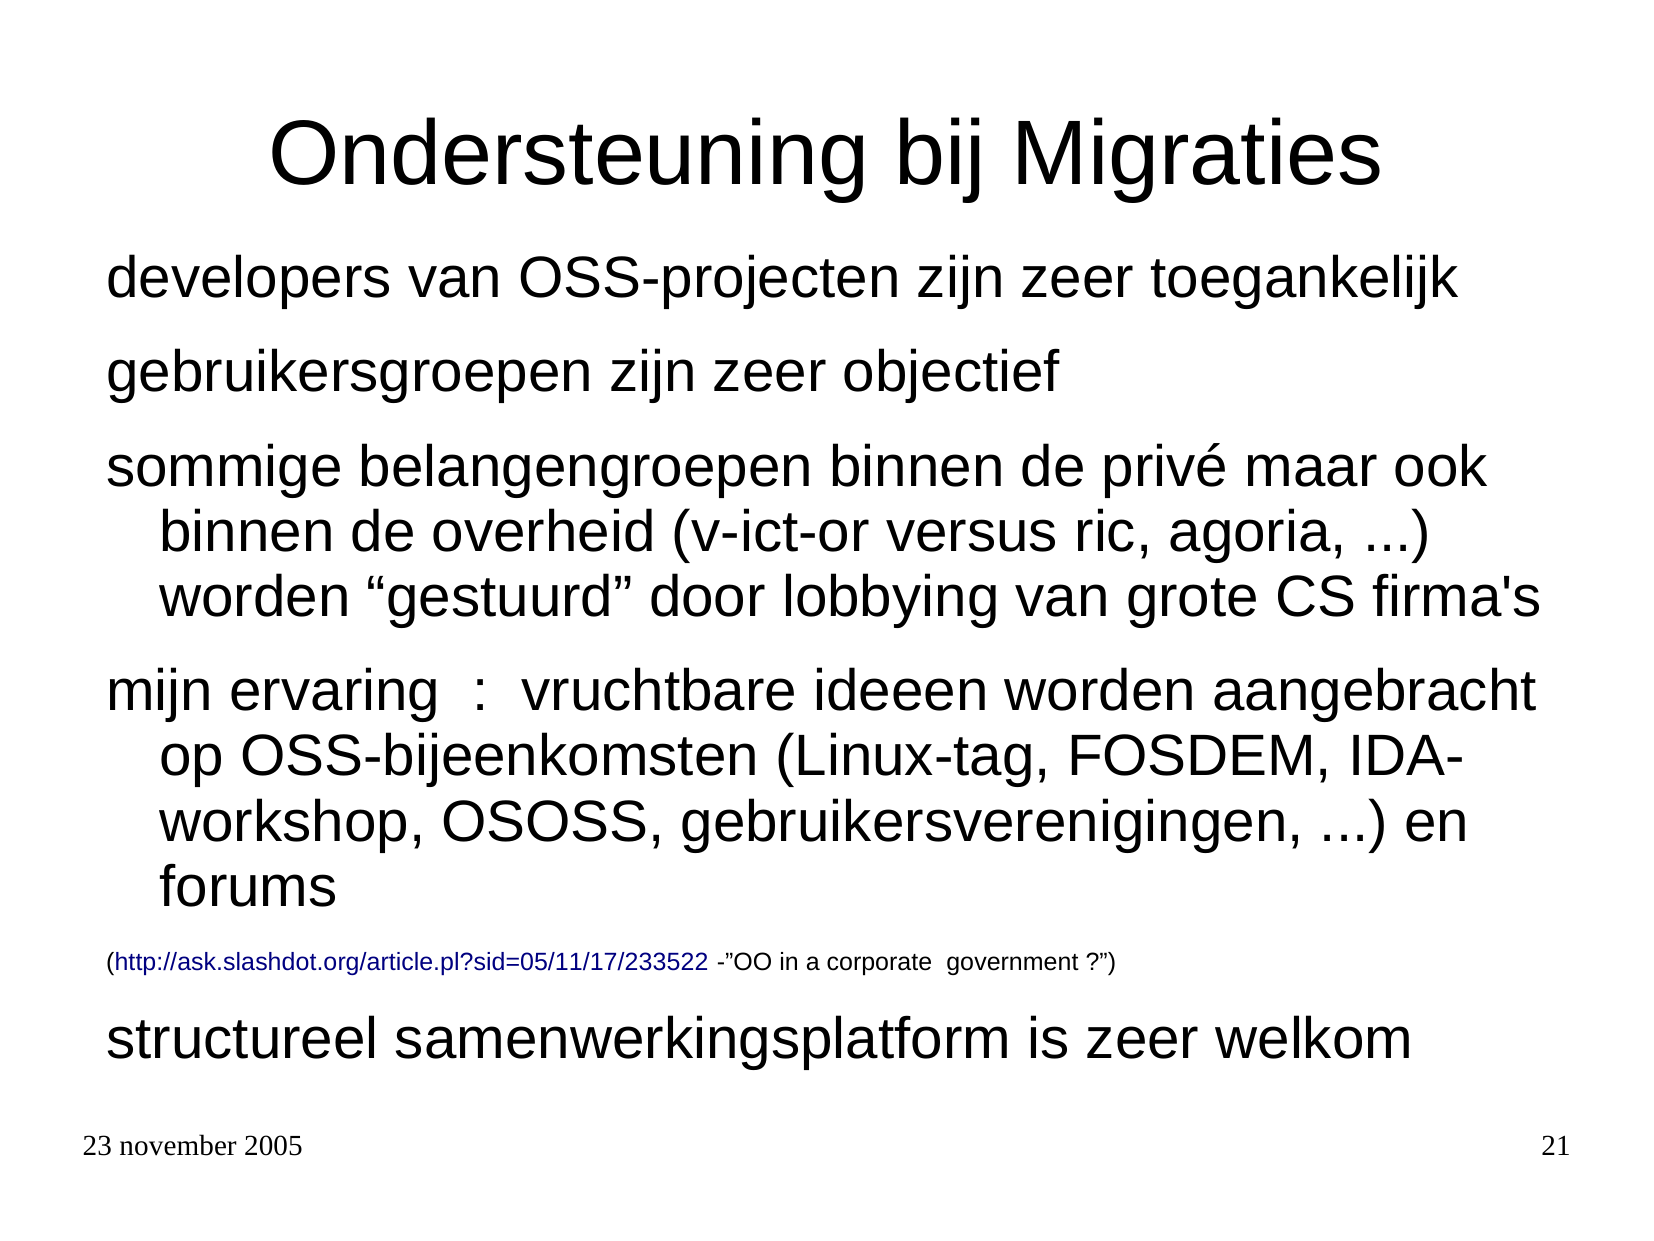

# Ondersteuning bij Migraties
developers van OSS-projecten zijn zeer toegankelijk
gebruikersgroepen zijn zeer objectief
sommige belangengroepen binnen de privé maar ook binnen de overheid (v-ict-or versus ric, agoria, ...) worden “gestuurd” door lobbying van grote CS firma's
mijn ervaring : vruchtbare ideeen worden aangebracht op OSS-bijeenkomsten (Linux-tag, FOSDEM, IDA-workshop, OSOSS, gebruikersverenigingen, ...) en forums
(http://ask.slashdot.org/article.pl?sid=05/11/17/233522 -”OO in a corporate government ?”)
structureel samenwerkingsplatform is zeer welkom
23 november 2005
21